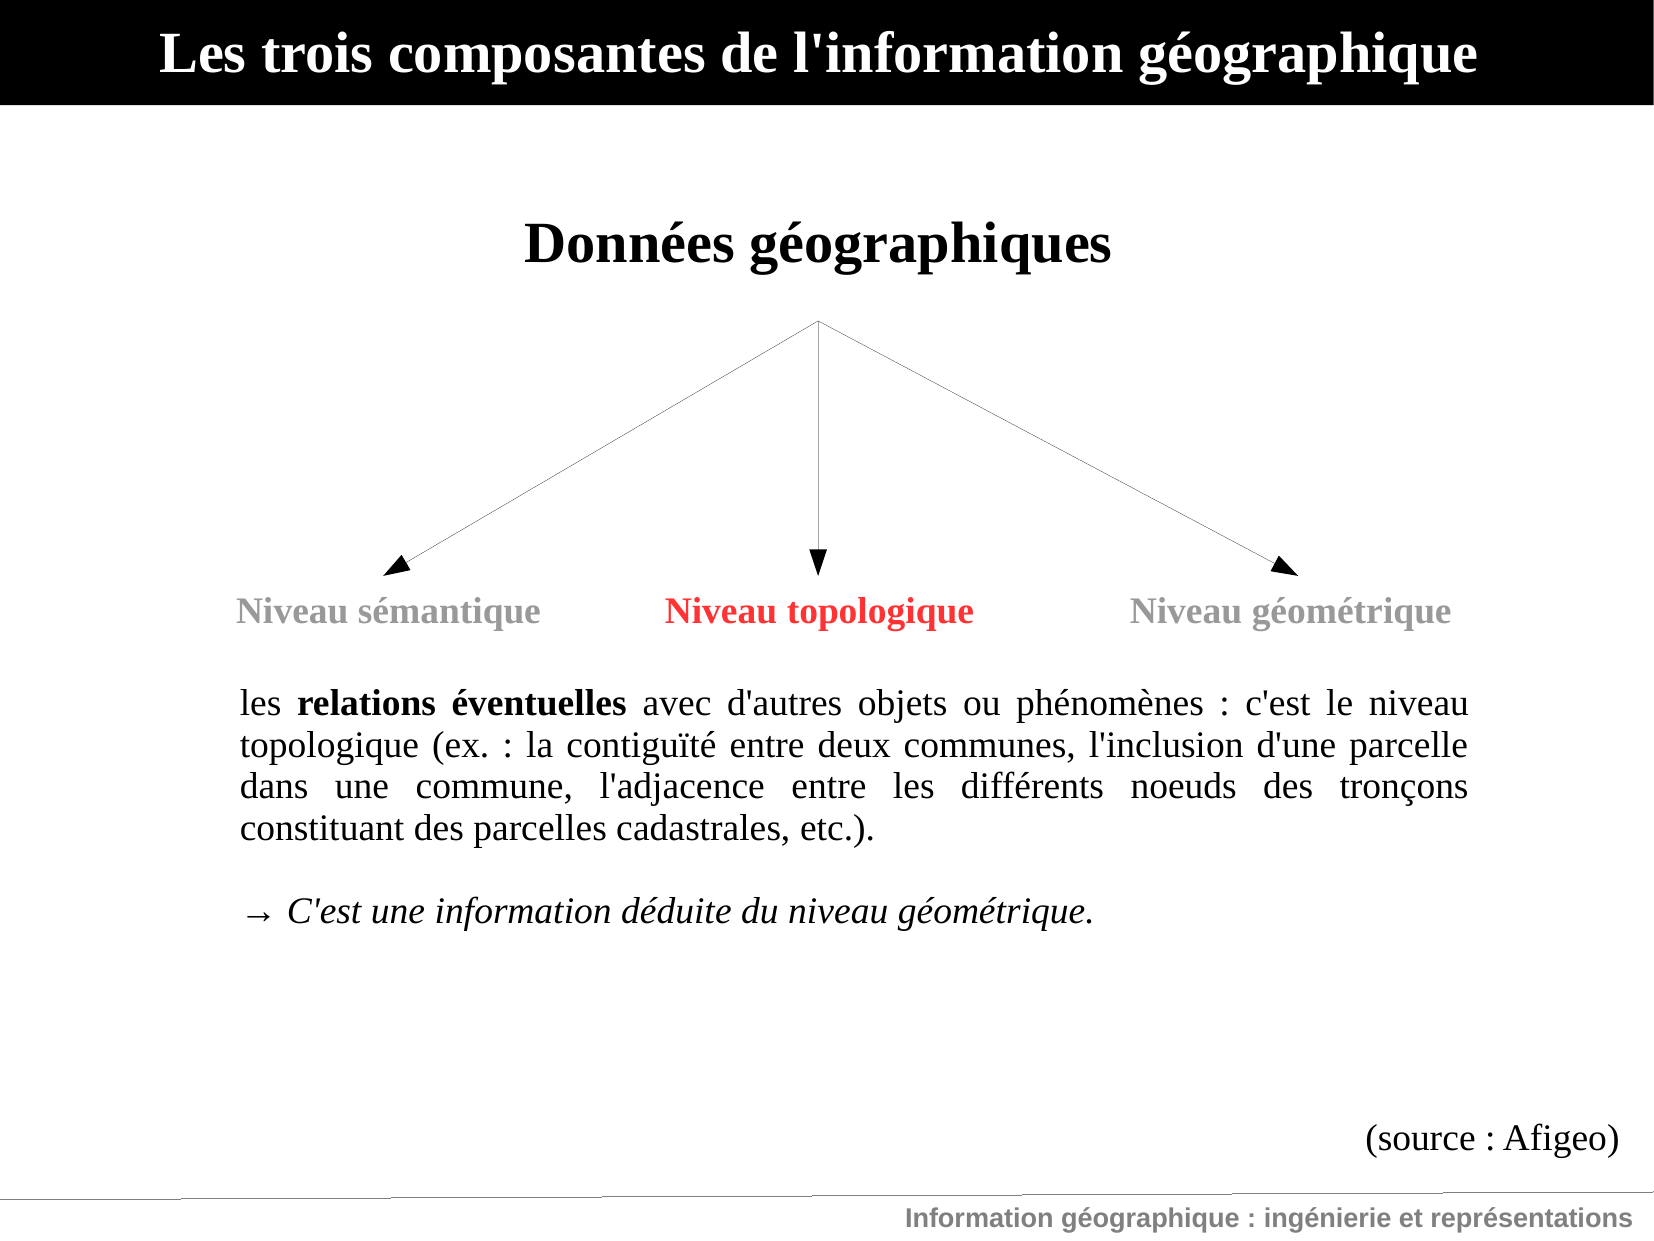

# Les trois composantes de l'information géographique
Données géographiques
Niveau sémantique
Niveau topologique
Niveau géométrique
les relations éventuelles avec d'autres objets ou phénomènes : c'est le niveau topologique (ex. : la contiguïté entre deux communes, l'inclusion d'une parcelle dans une commune, l'adjacence entre les différents noeuds des tronçons constituant des parcelles cadastrales, etc.).
→ C'est une information déduite du niveau géométrique.
A Chengdu (Chine): un bon spot à chats.
(source : Afigeo)